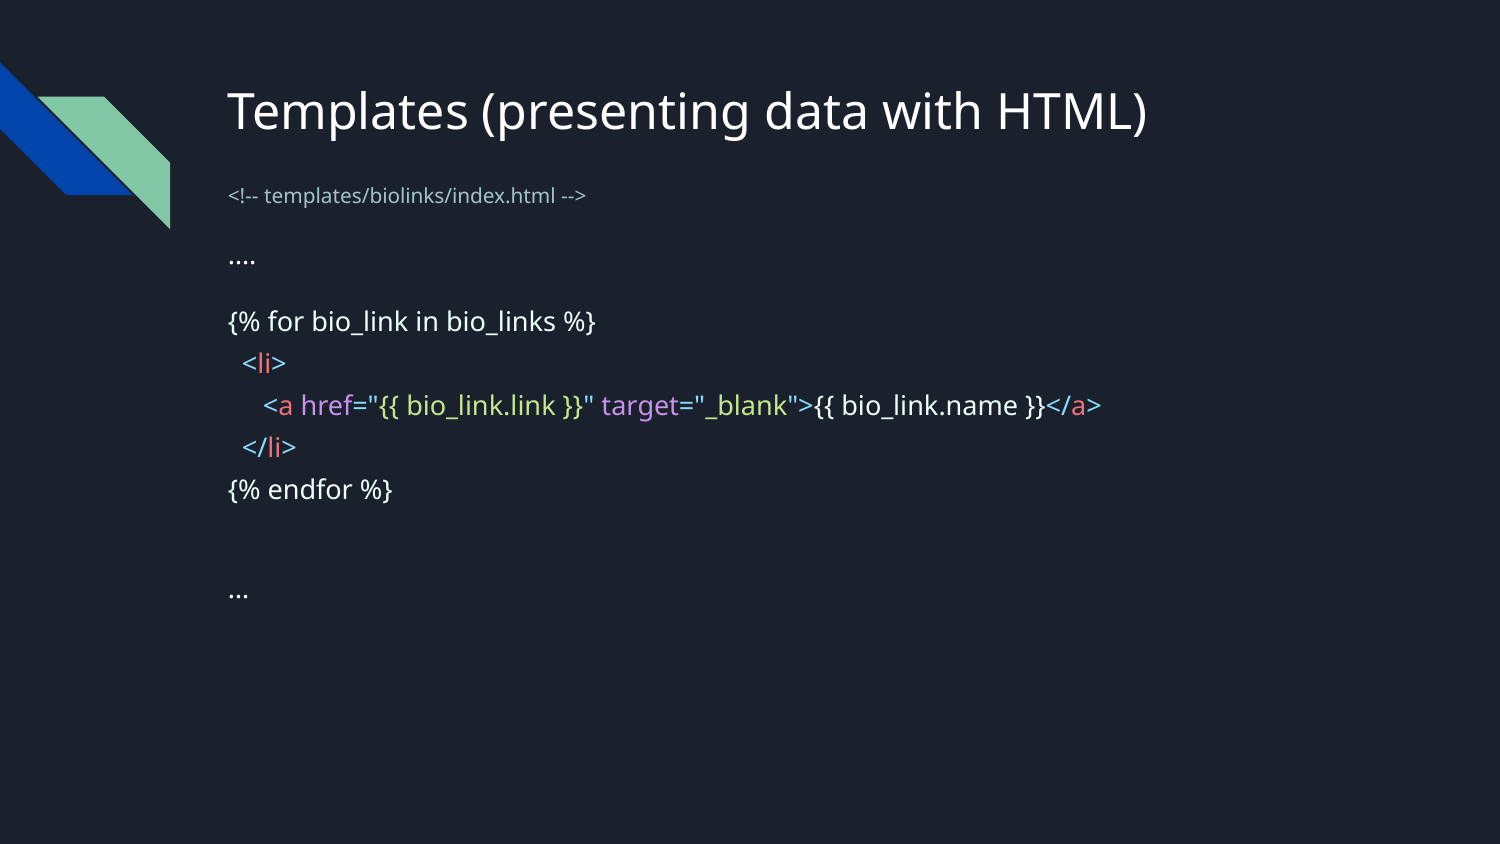

# Templates (presenting data with HTML)
<!-- templates/biolinks/index.html -->
….
{% for bio_link in bio_links %}
 <li>
 <a href="{{ bio_link.link }}" target="_blank">{{ bio_link.name }}</a>
 </li>
{% endfor %}
…